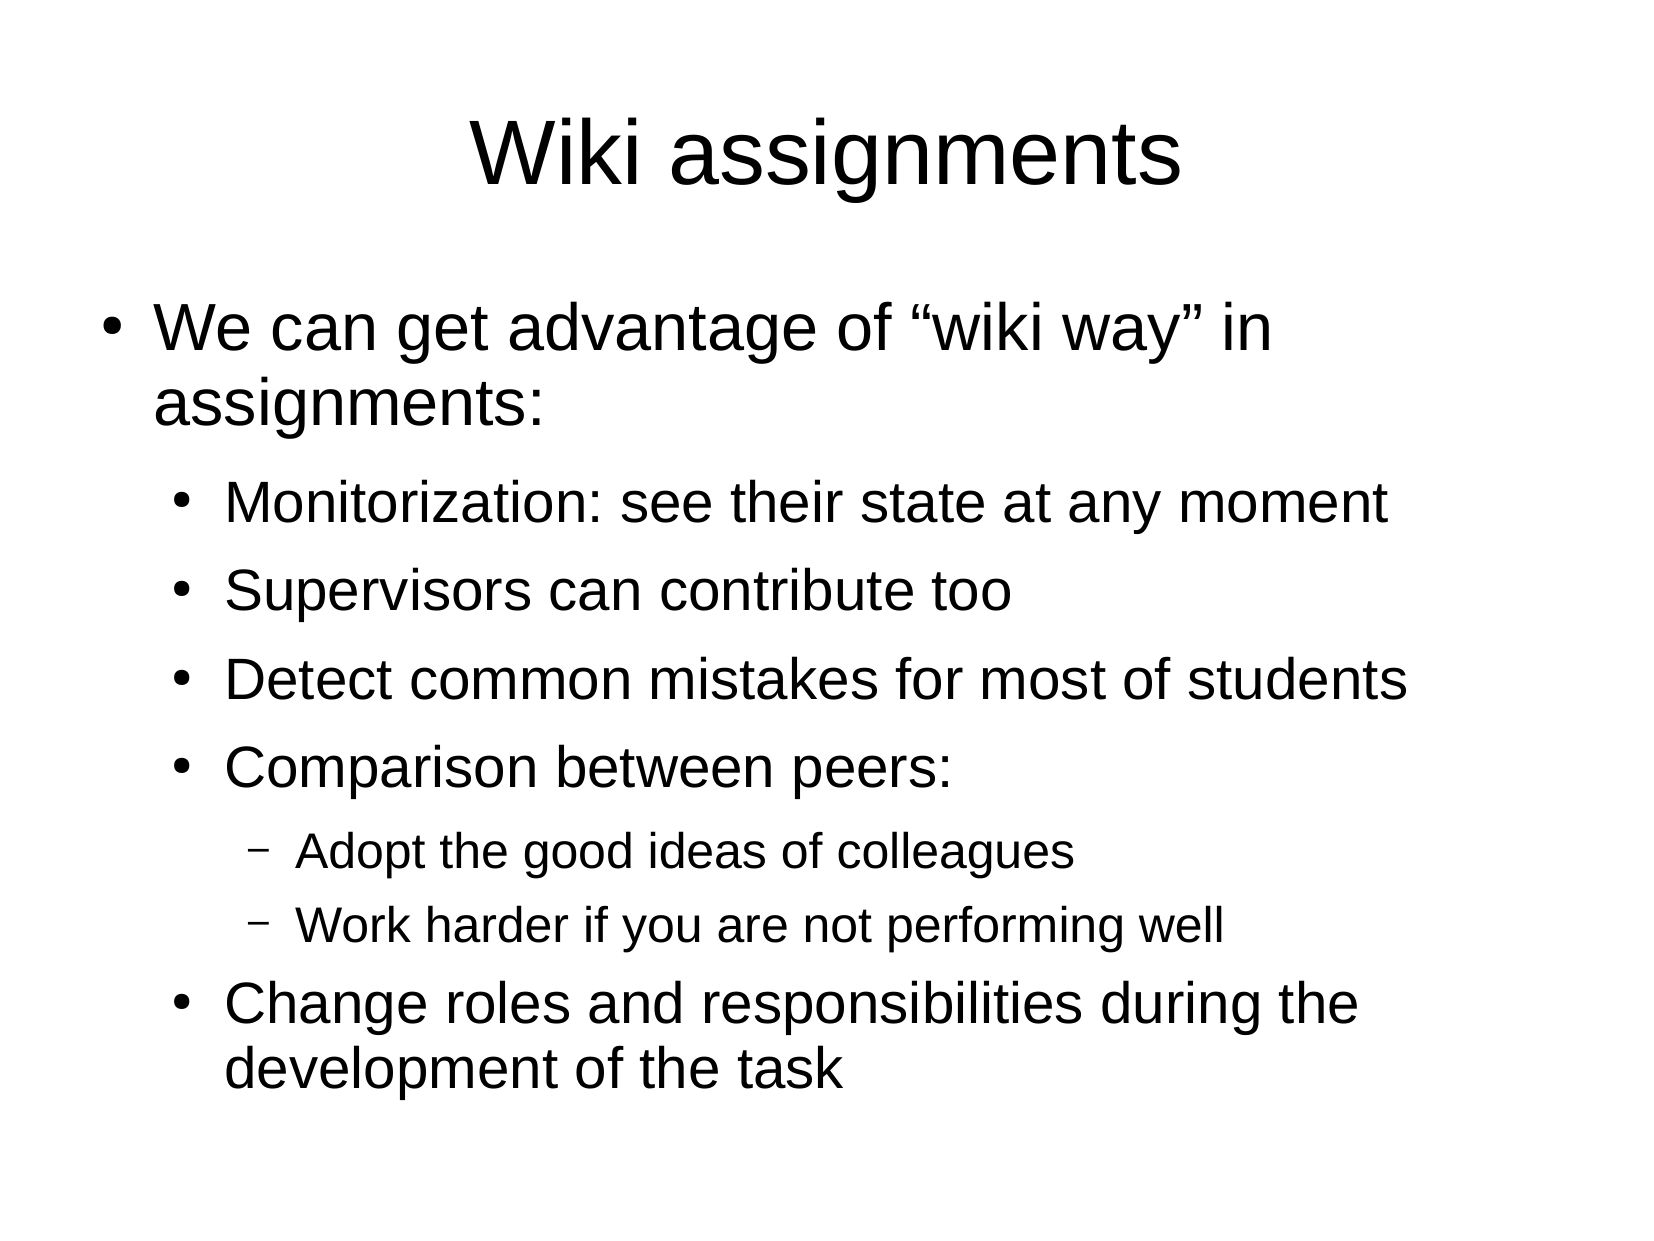

# Wiki assignments
We can get advantage of “wiki way” in assignments:
Monitorization: see their state at any moment
Supervisors can contribute too
Detect common mistakes for most of students
Comparison between peers:
Adopt the good ideas of colleagues
Work harder if you are not performing well
Change roles and responsibilities during the development of the task